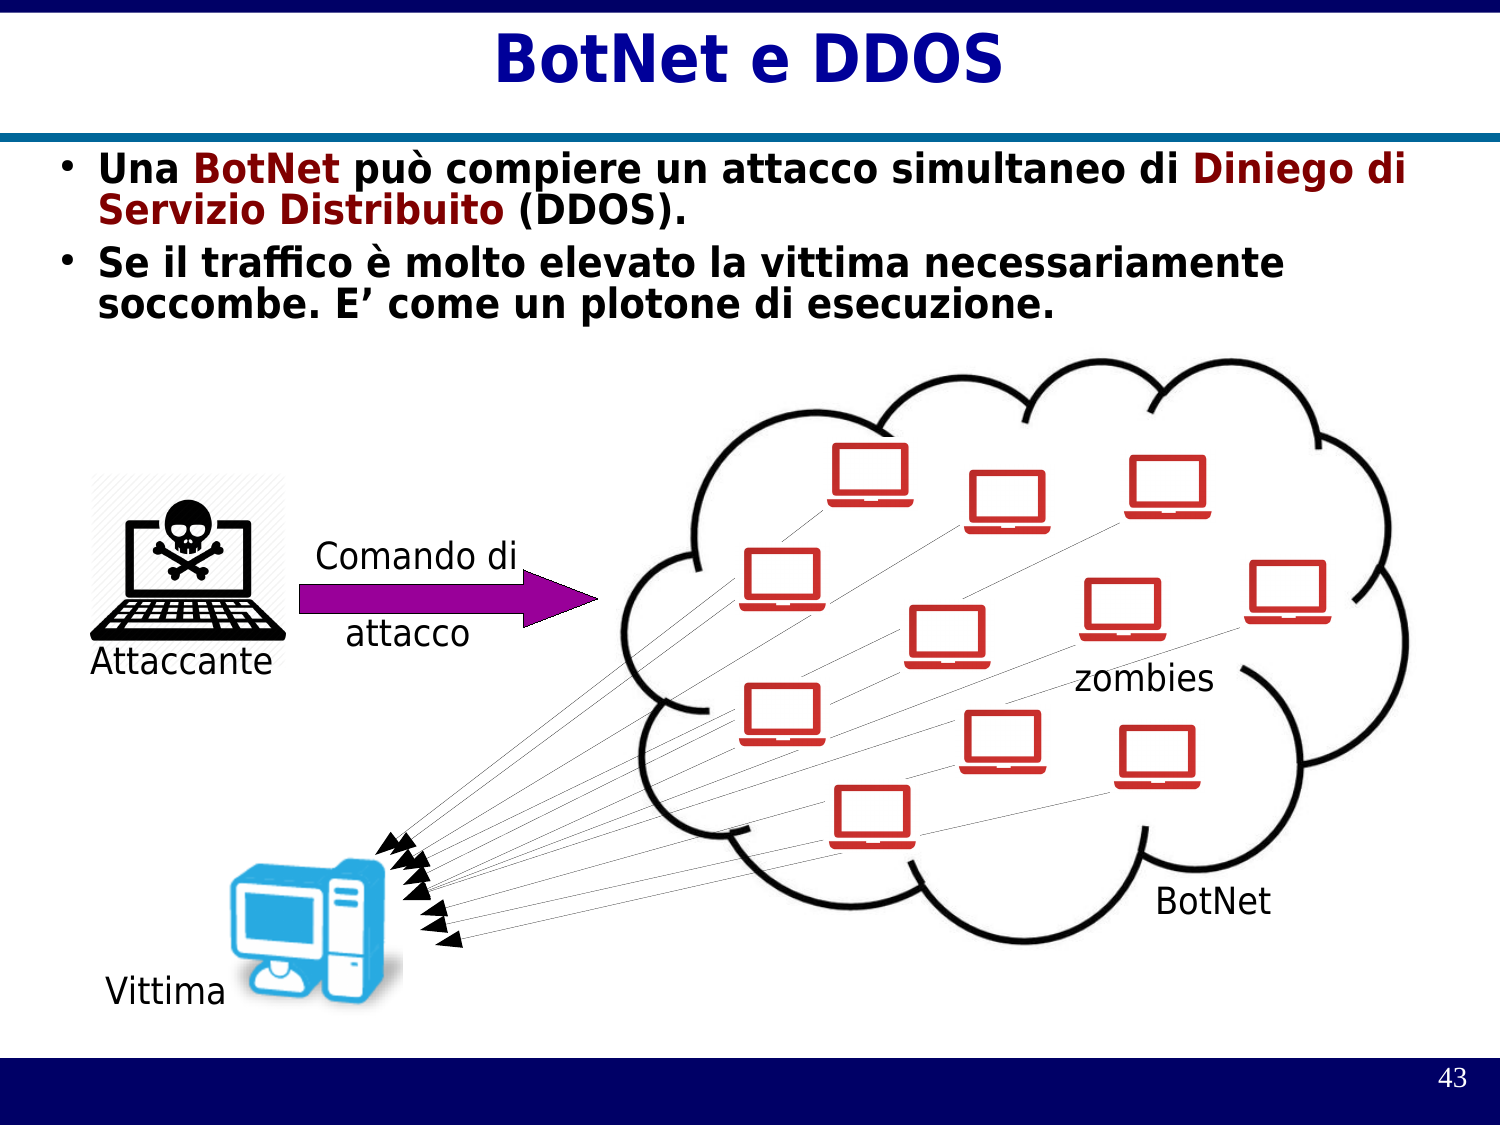

# BotNet e DDOS
Una BotNet può compiere un attacco simultaneo di Diniego di Servizio Distribuito (DDOS).
Se il traffico è molto elevato la vittima necessariamente soccombe. E’ come un plotone di esecuzione.
Comando di
attacco
Attaccante
zombies
BotNet
Vittima